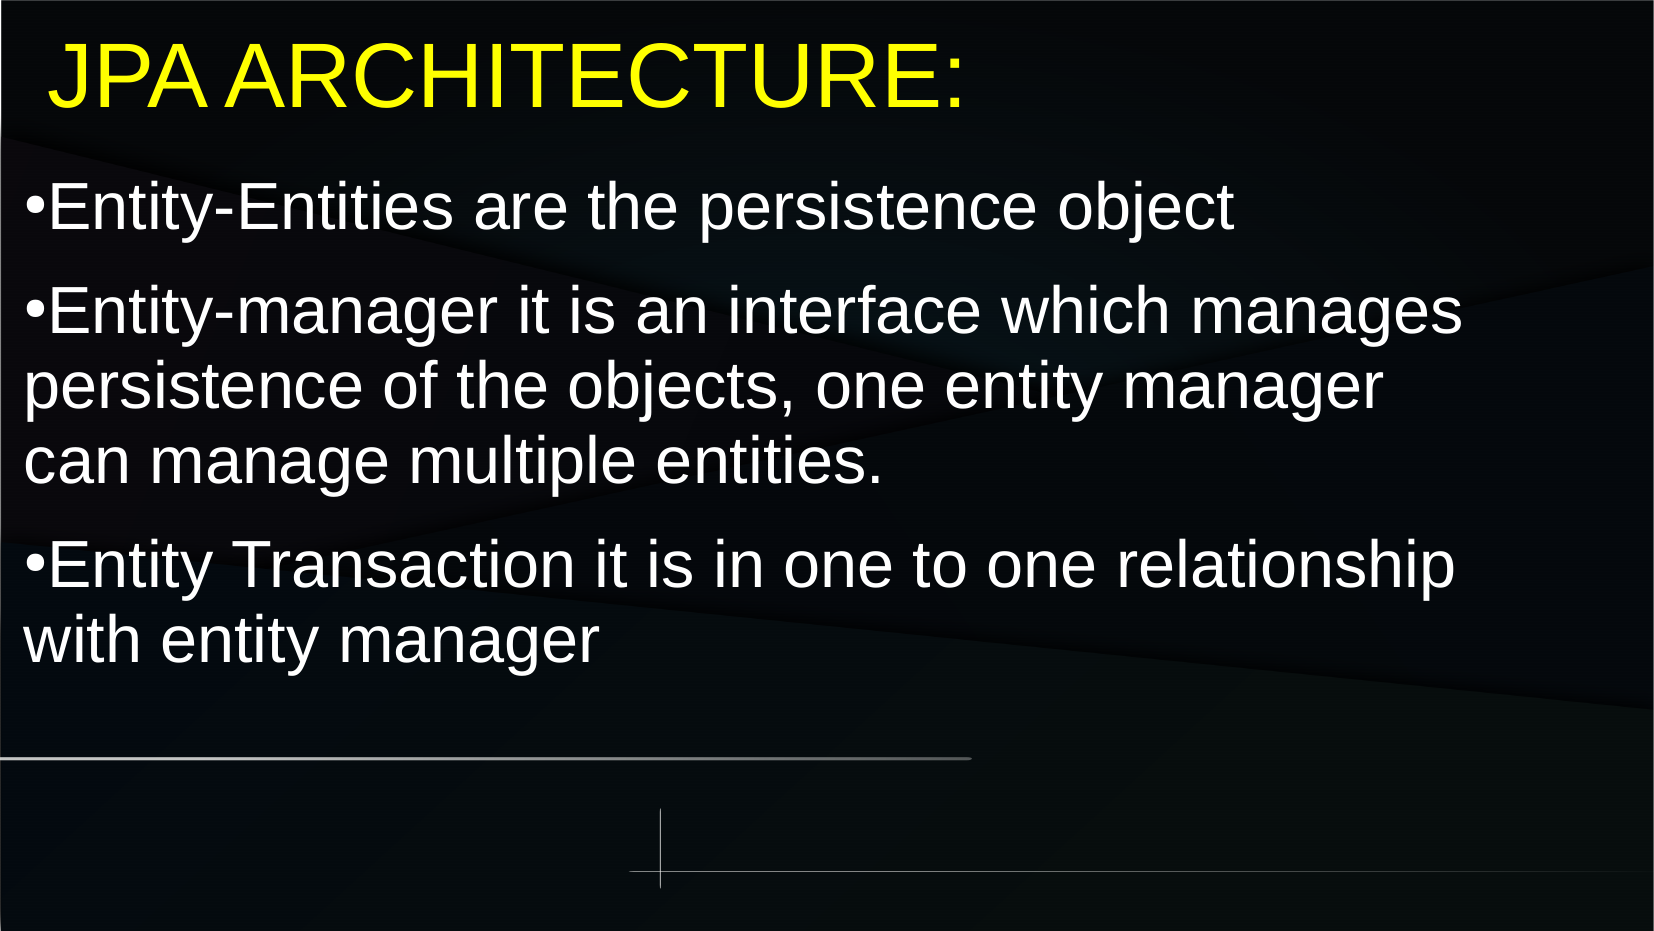

# JPA ARCHITECTURE:
Entity-Entities are the persistence object
Entity-manager it is an interface which manages persistence of the objects, one entity manager can manage multiple entities.
Entity Transaction it is in one to one relationship with entity manager